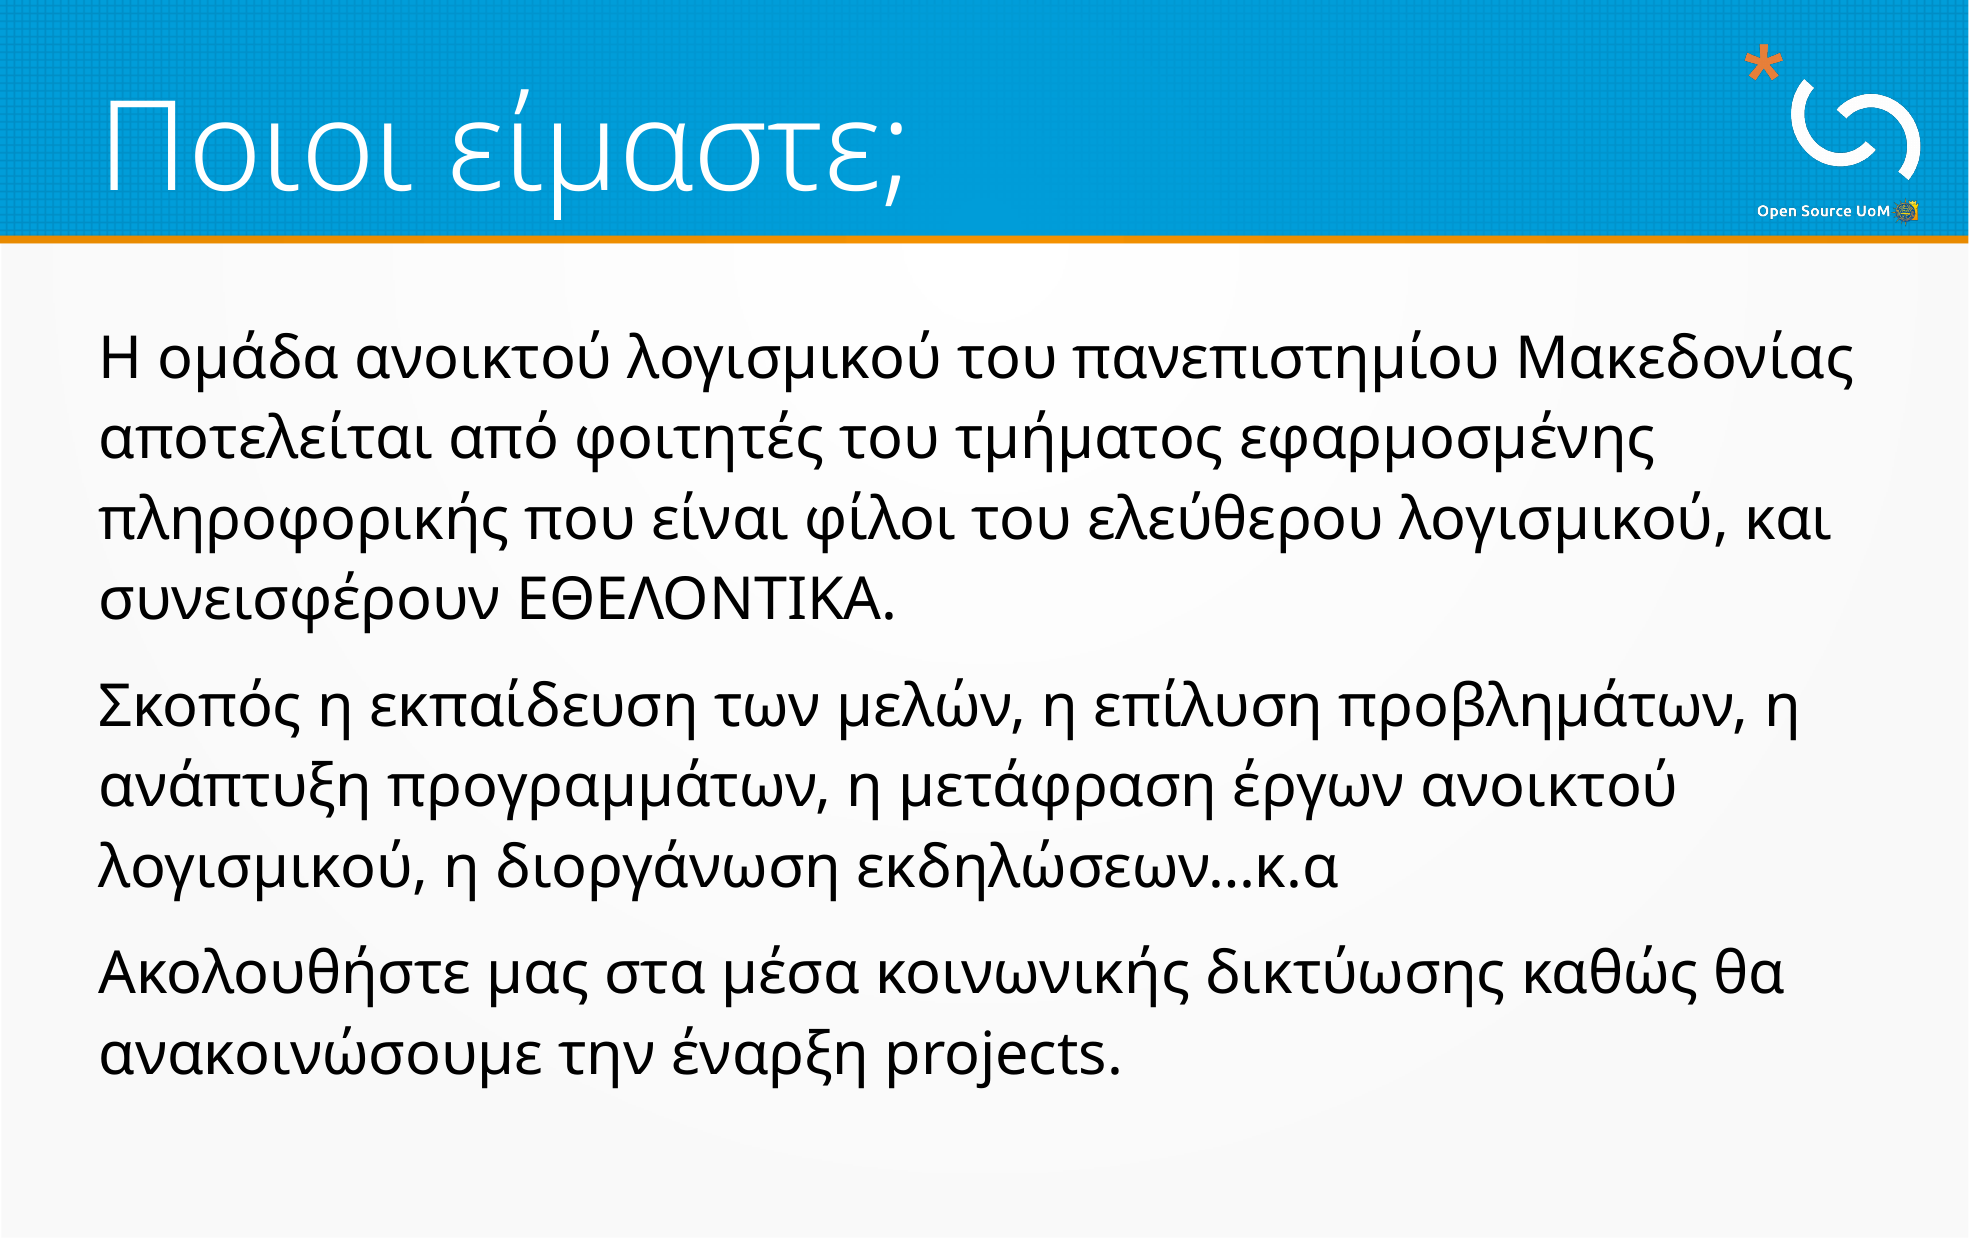

# Ποιοι είμαστε;
Η ομάδα ανοικτού λογισμικού του πανεπιστημίου Μακεδονίας αποτελείται από φοιτητές του τμήματος εφαρμοσμένης πληροφορικής που είναι φίλοι του ελεύθερου λογισμικού, και συνεισφέρουν ΕΘΕΛΟΝΤΙΚΑ.
Σκοπός η εκπαίδευση των μελών, η επίλυση προβλημάτων, η ανάπτυξη προγραμμάτων, η μετάφραση έργων ανοικτού λογισμικού, η διοργάνωση εκδηλώσεων…κ.α
Ακολουθήστε μας στα μέσα κοινωνικής δικτύωσης καθώς θα ανακοινώσουμε την έναρξη projects.